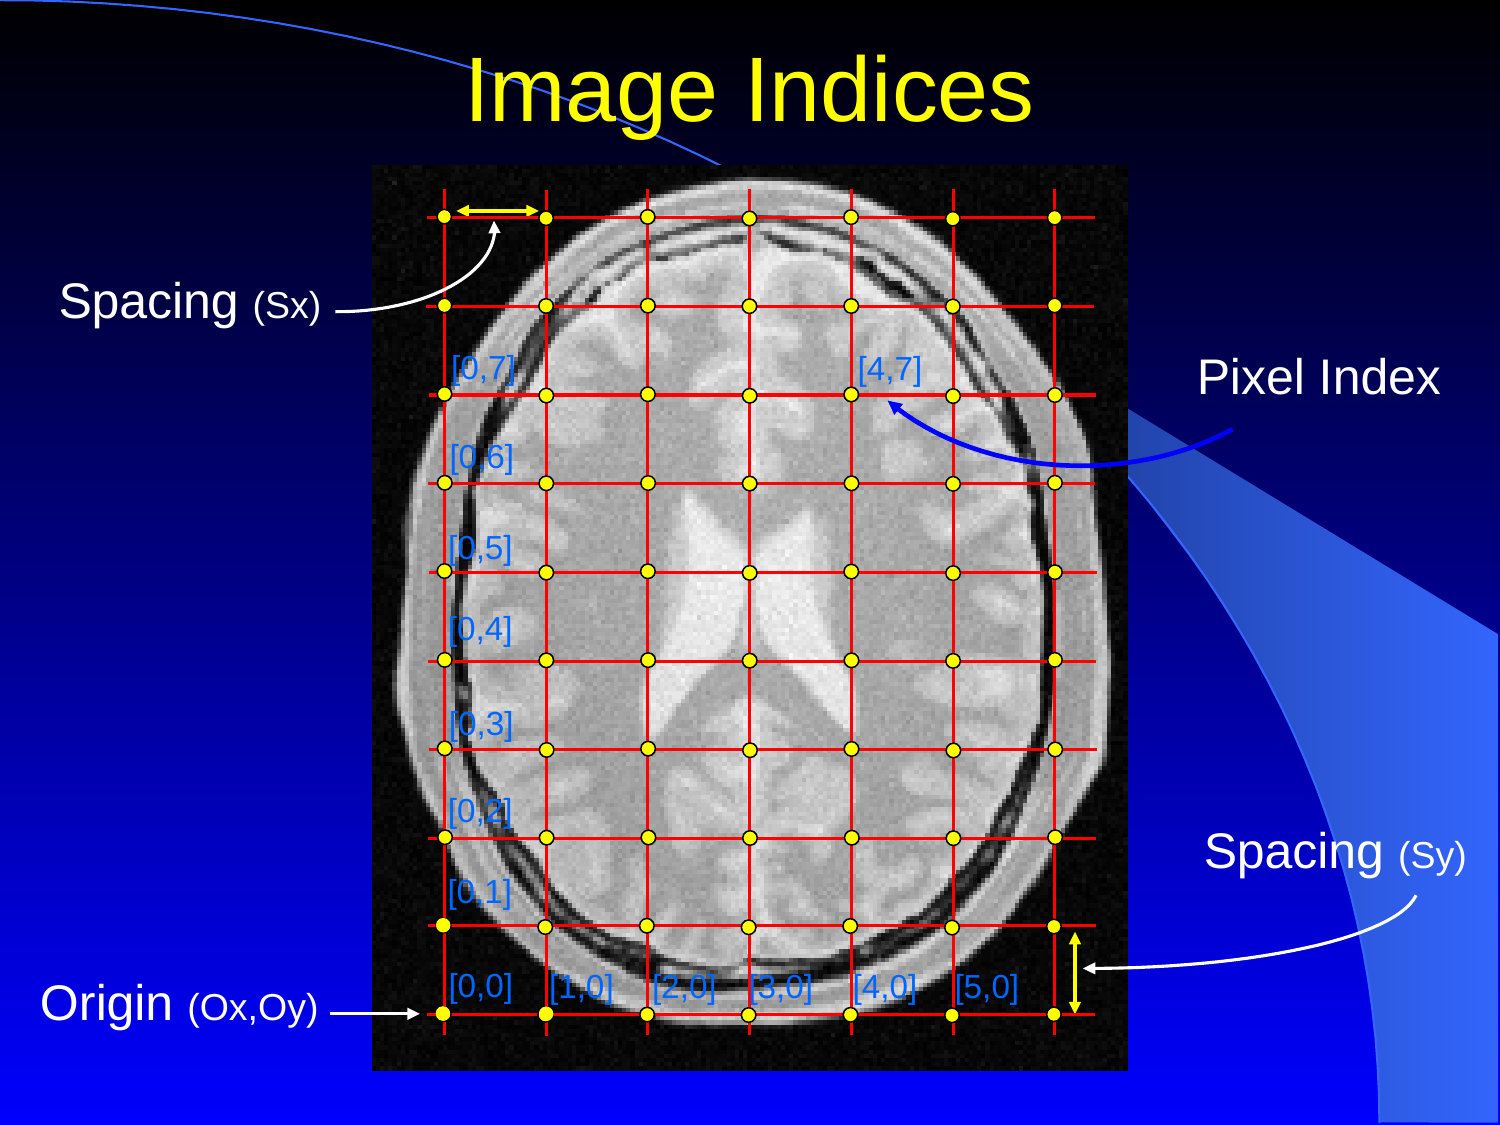

# Image Indices
Spacing (Sx)
Pixel Index
[0,7]
[4,7]
[0,6]
[0,5]
[0,4]
[0,3]
[0,2]
Spacing (Sy)
[0,1]
[0,0]
[1,0]
[2,0]
[3,0]
[4,0]
[5,0]
Origin (Ox,Oy)